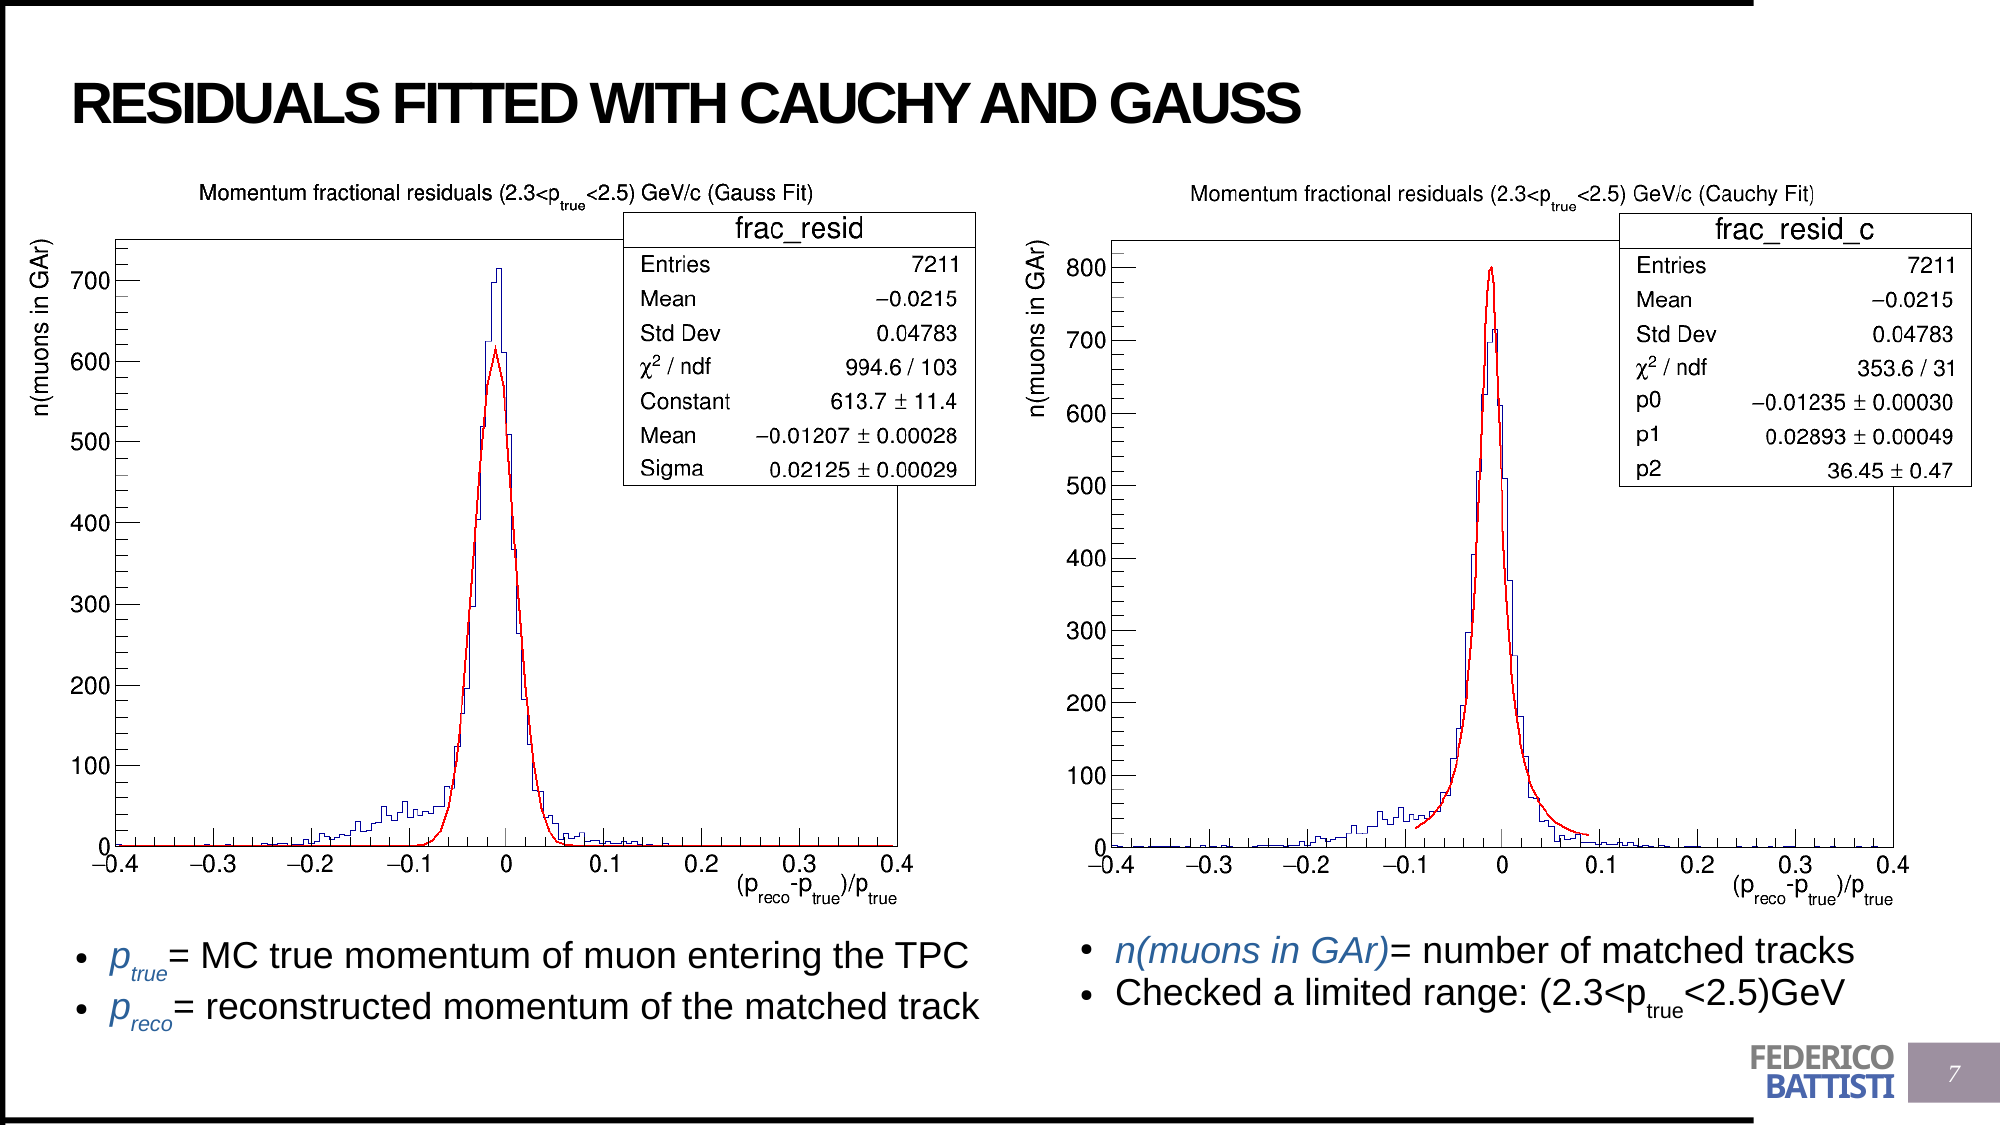

# RESIDUALS FITTED WITH CAUCHY AND GAUSS
n(muons in GAr)= number of matched tracks
Checked a limited range: (2.3<ptrue<2.5)GeV
ptrue= MC true momentum of muon entering the TPC
preco= reconstructed momentum of the matched track